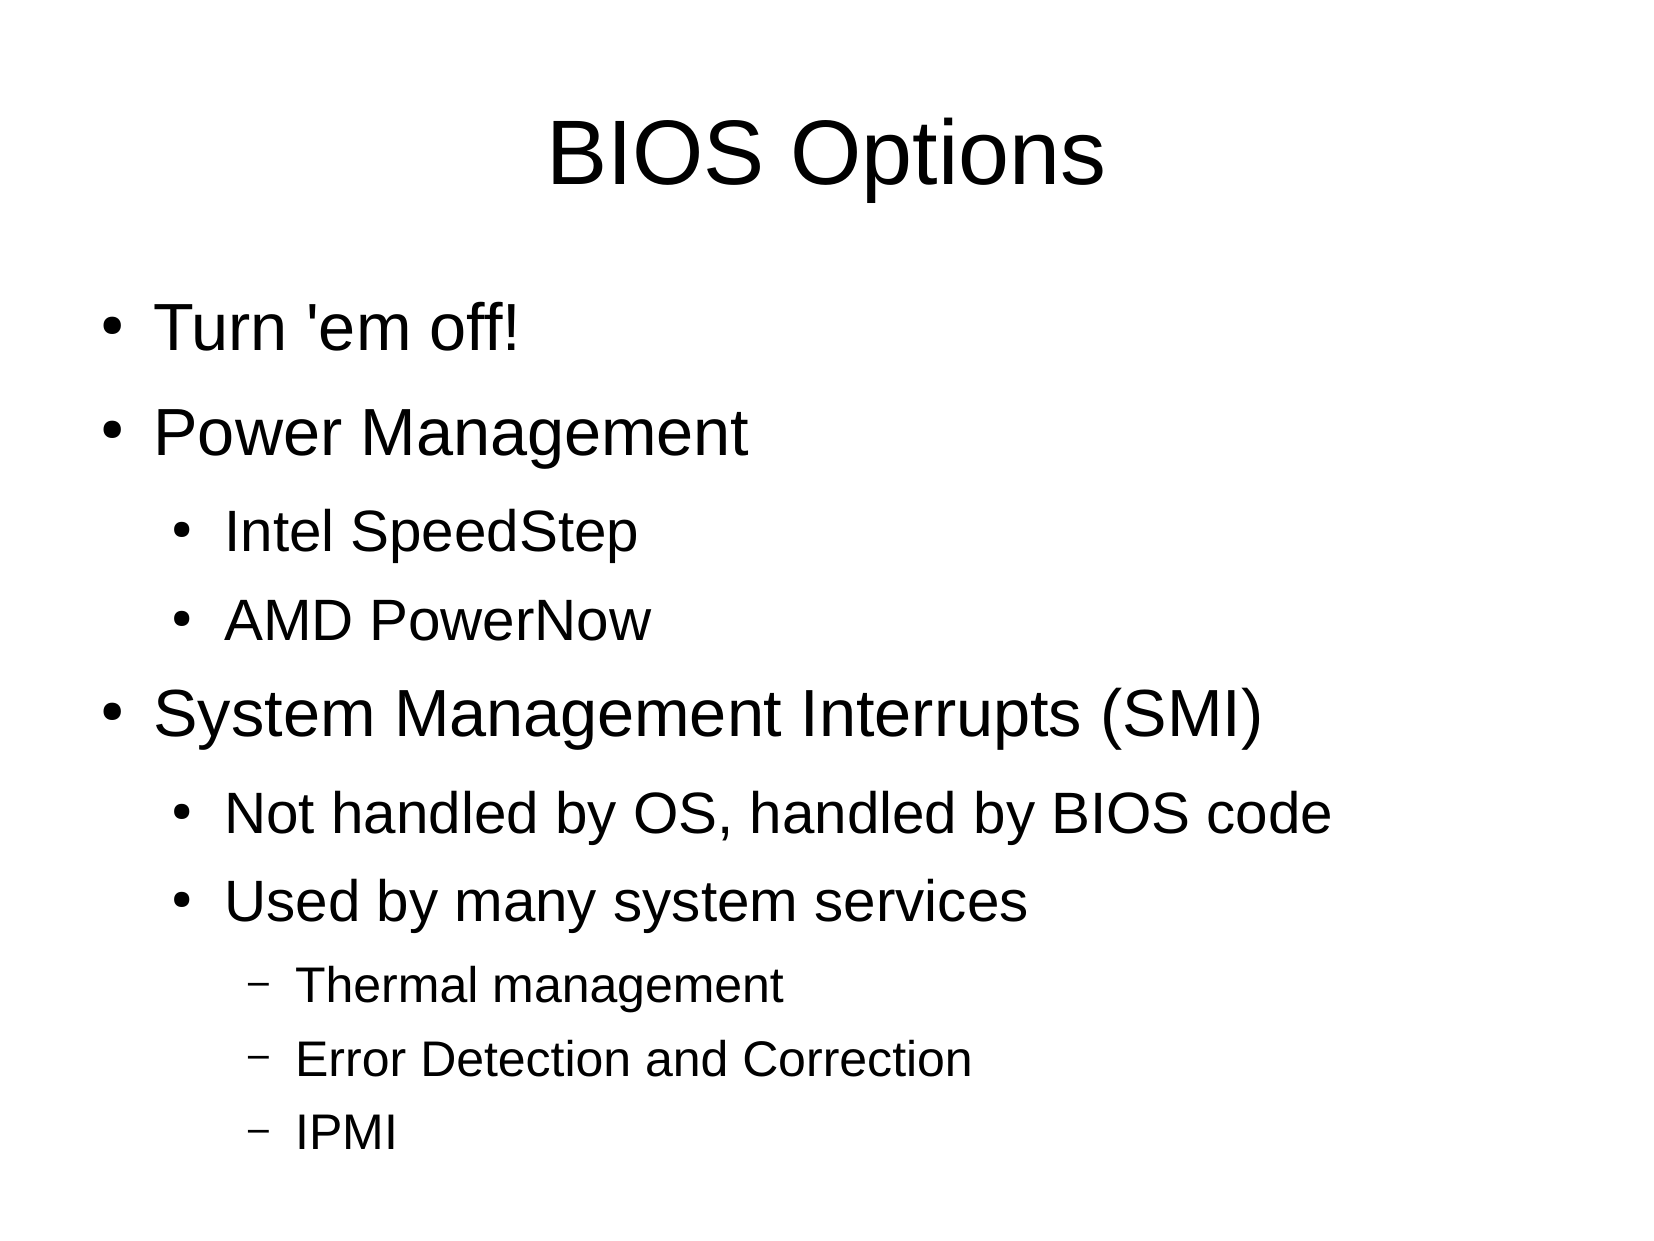

# BIOS Options
Turn 'em off!
Power Management
Intel SpeedStep
AMD PowerNow
System Management Interrupts (SMI)
Not handled by OS, handled by BIOS code
Used by many system services
Thermal management
Error Detection and Correction
IPMI